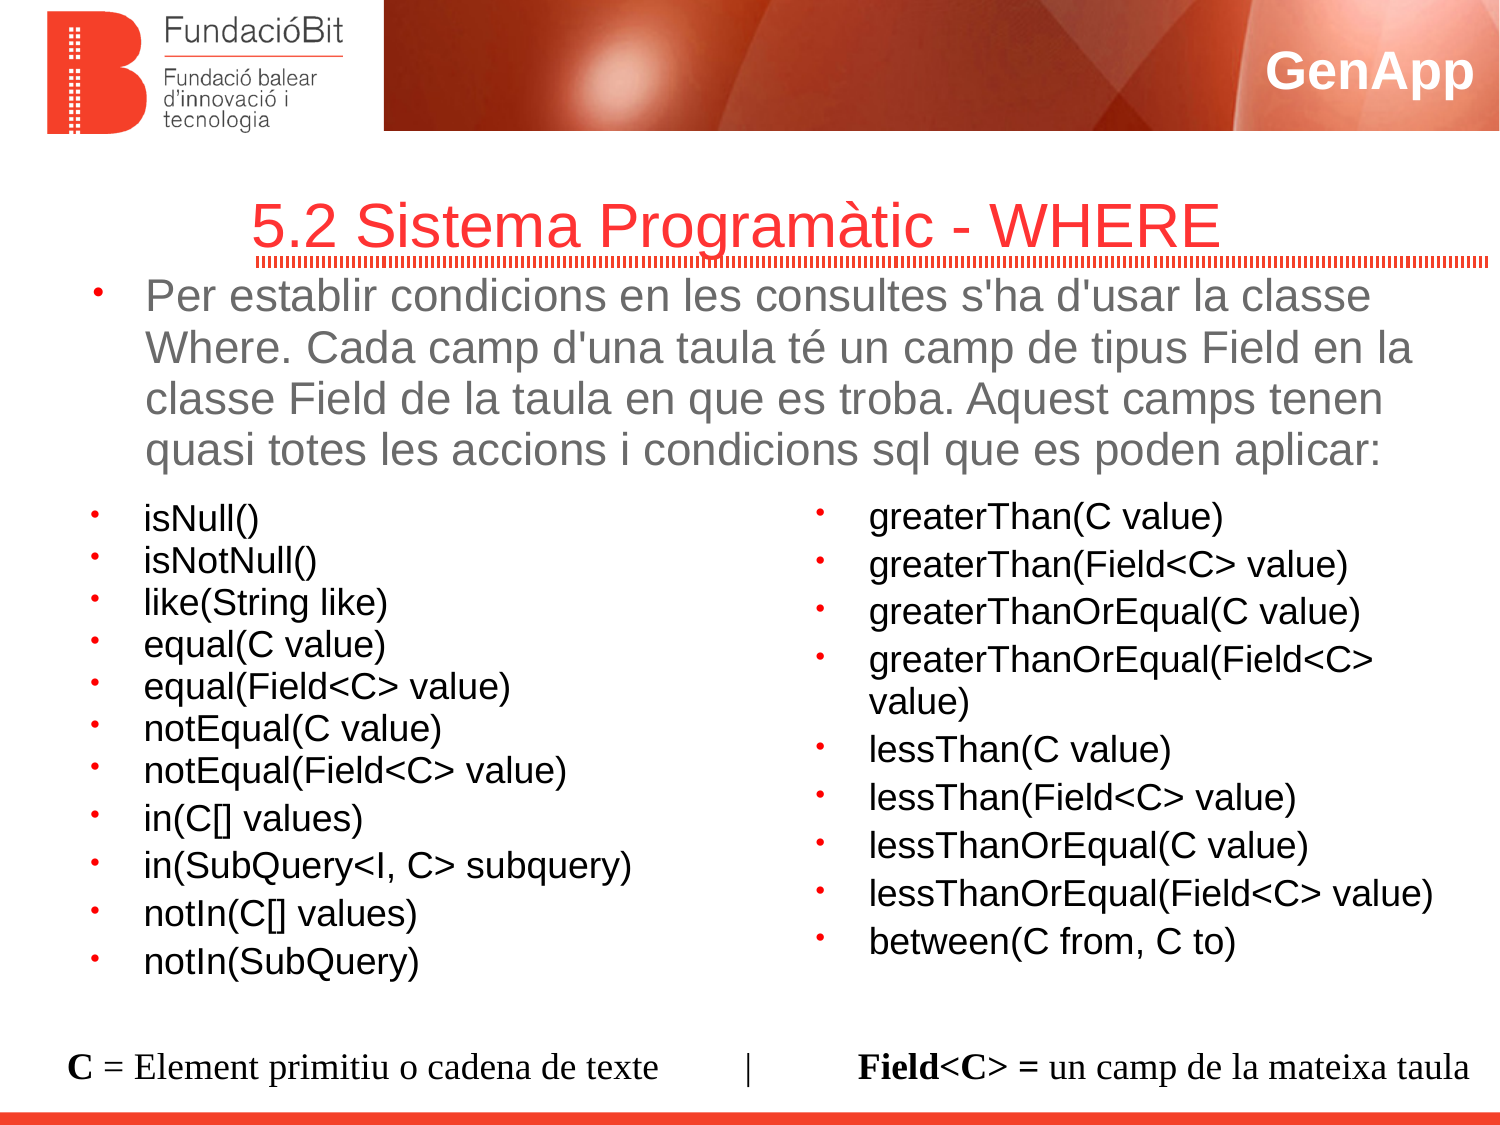

# GenApp
 5.2 Sistema Programàtic - WHERE
Per establir condicions en les consultes s'ha d'usar la classe Where. Cada camp d'una taula té un camp de tipus Field en la classe Field de la taula en que es troba. Aquest camps tenen quasi totes les accions i condicions sql que es poden aplicar:
greaterThan(C value)
greaterThan(Field<C> value)
greaterThanOrEqual(C value)
greaterThanOrEqual(Field<C> value)
lessThan(C value)
lessThan(Field<C> value)
lessThanOrEqual(C value)
lessThanOrEqual(Field<C> value)
between(C from, C to)
isNull()
isNotNull()
like(String like)
equal(C value)
equal(Field<C> value)
notEqual(C value)
notEqual(Field<C> value)
in(C[] values)
in(SubQuery<I, C> subquery)
notIn(C[] values)
notIn(SubQuery)
C = Element primitiu o cadena de texte | Field<C> = un camp de la mateixa taula